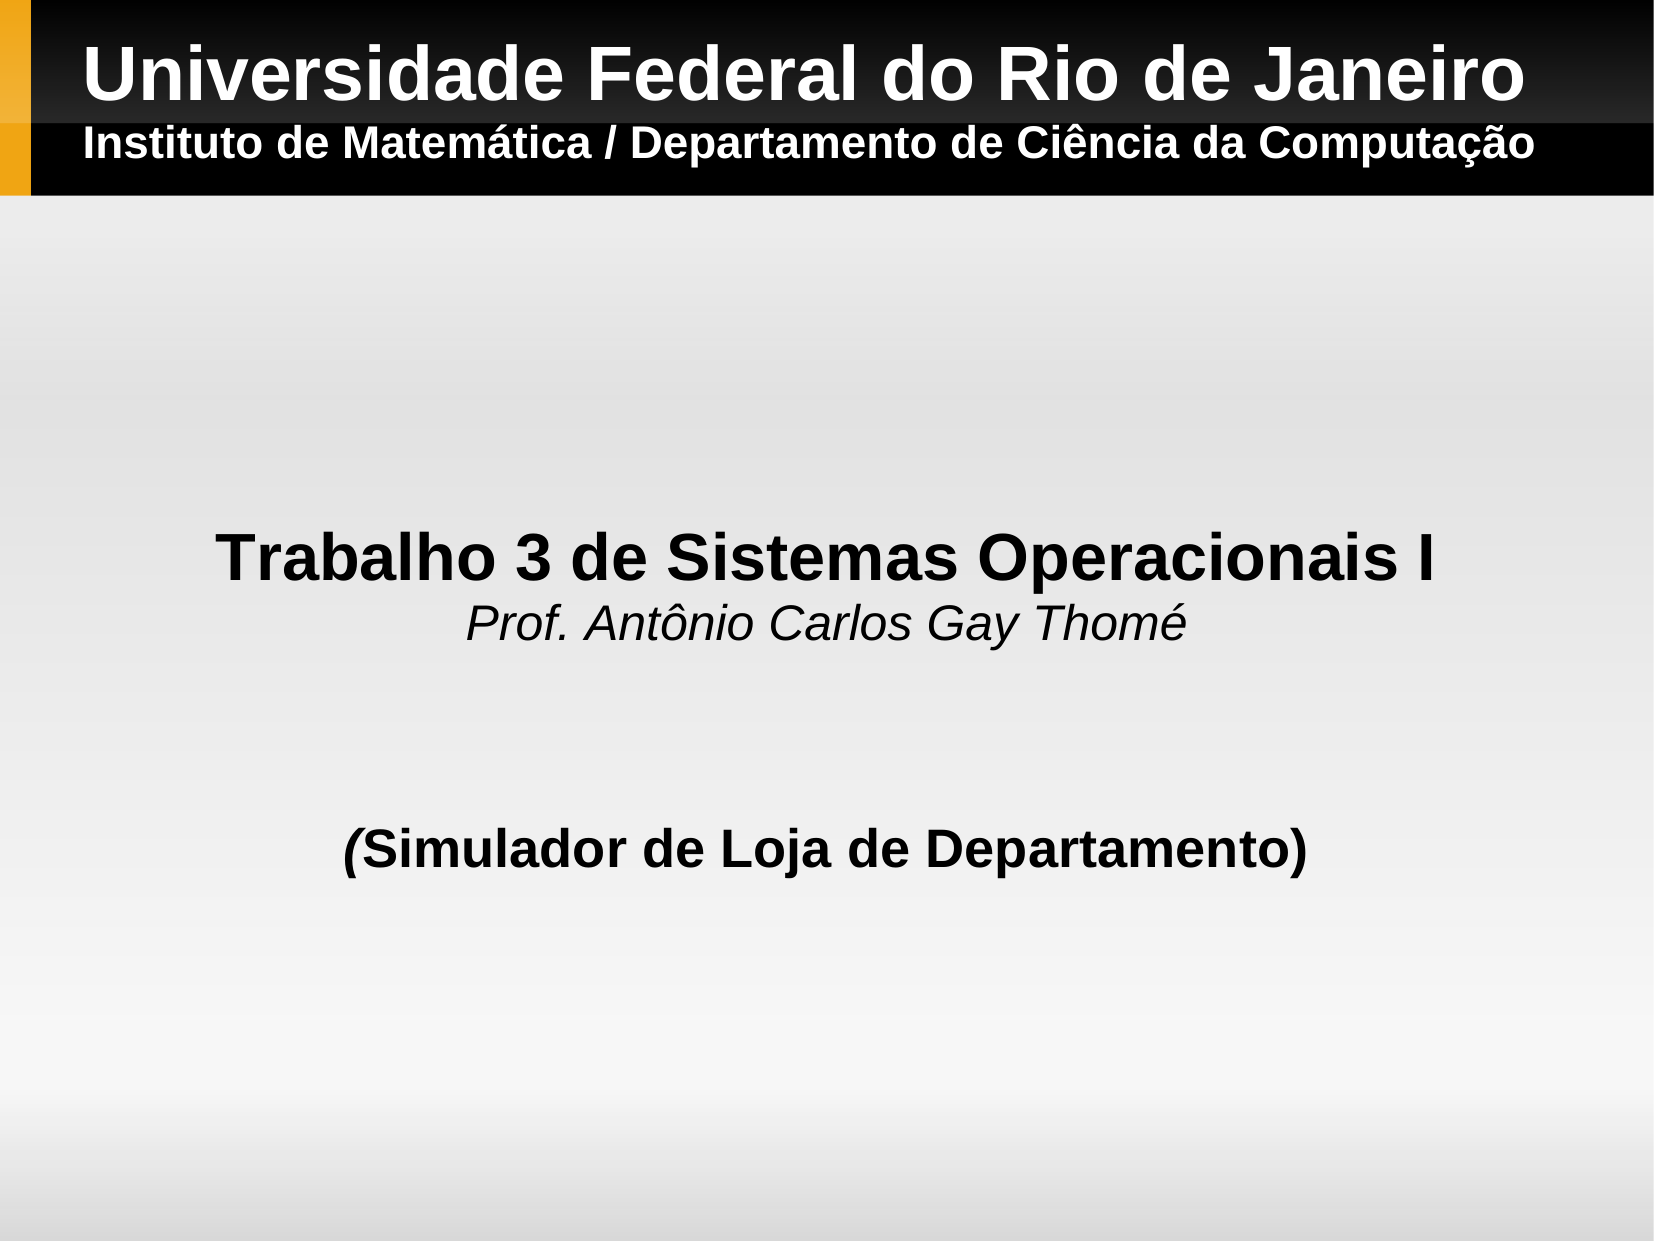

# Universidade Federal do Rio de Janeiro Instituto de Matemática / Departamento de Ciência da Computação
Trabalho 3 de Sistemas Operacionais I
Prof. Antônio Carlos Gay Thomé
(Simulador de Loja de Departamento)